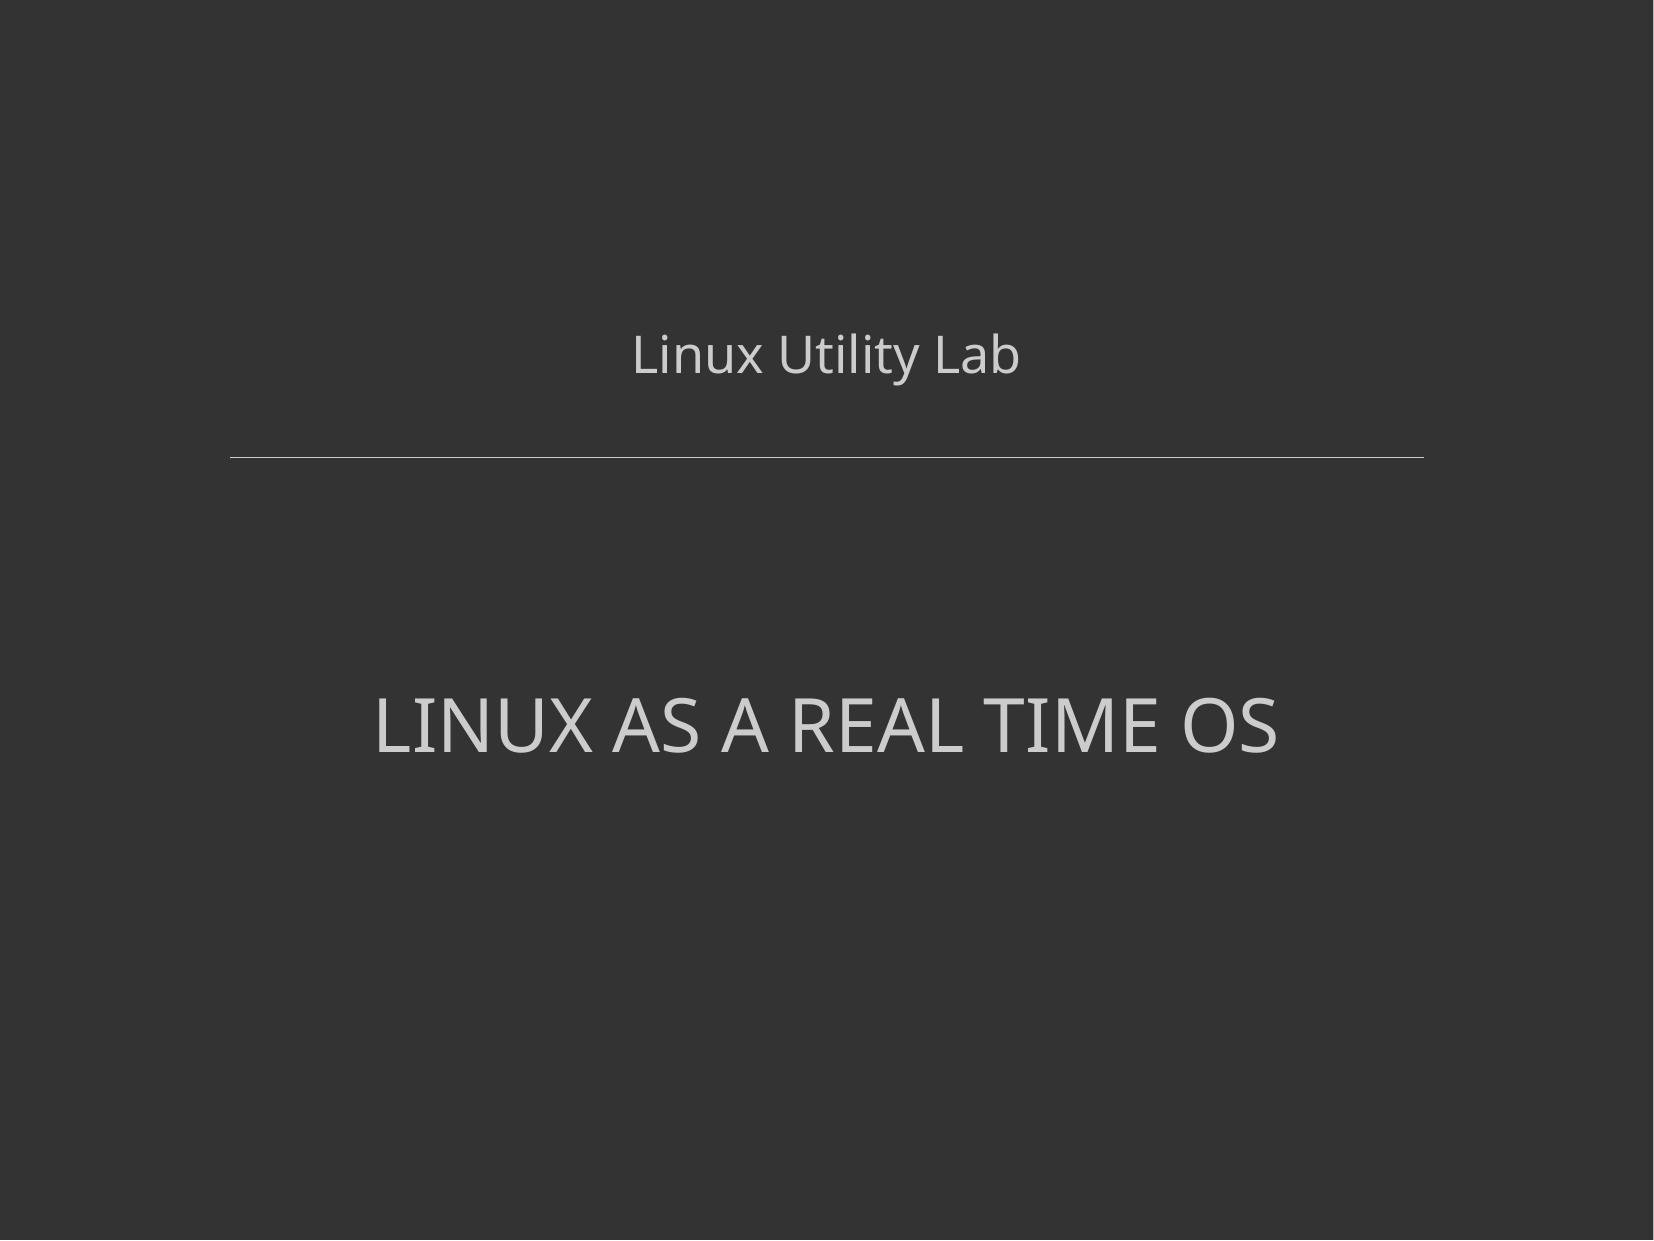

# Linux Utility Lab
LINUX AS A REAL TIME OS